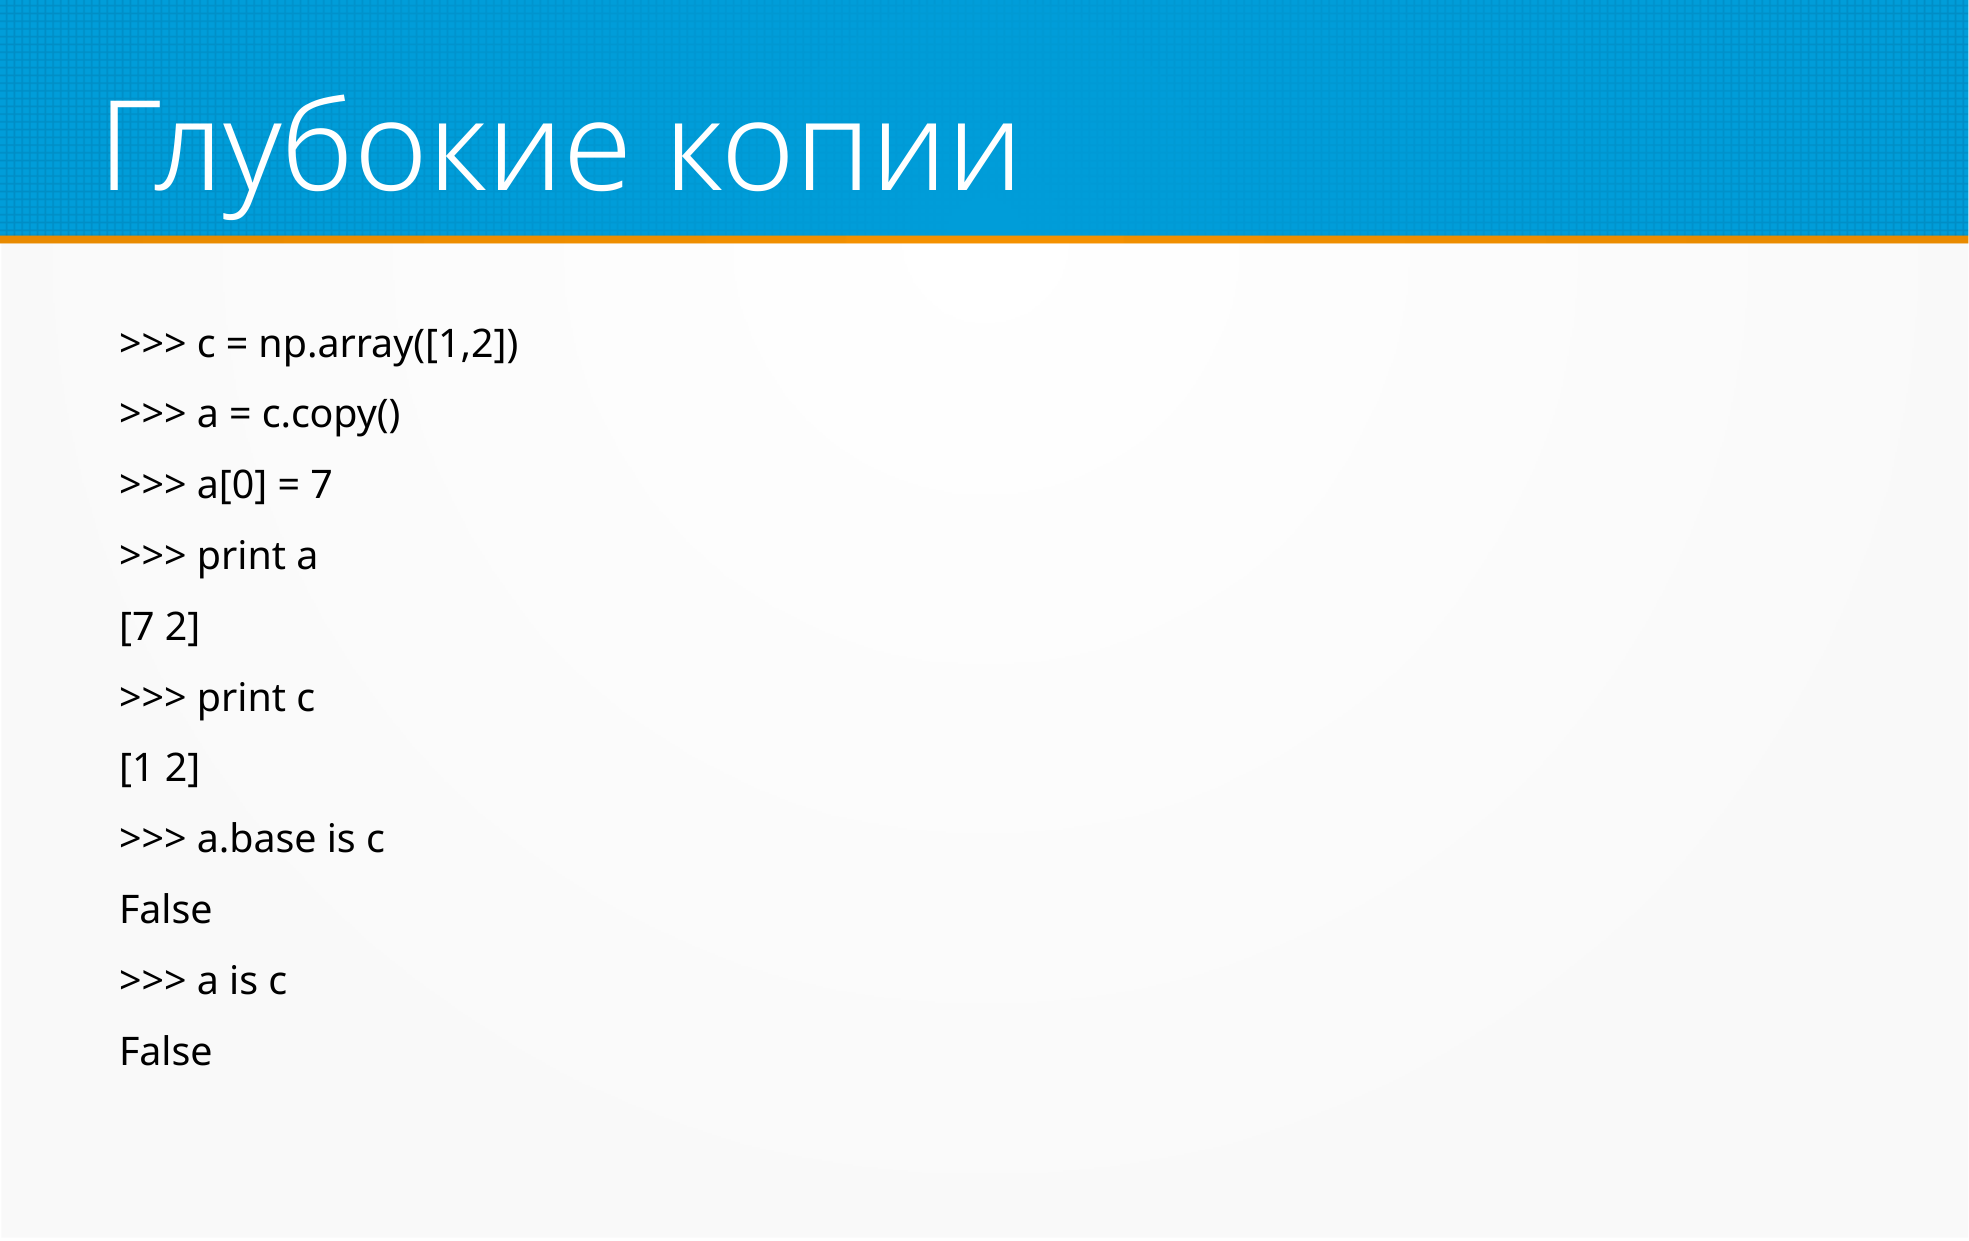

# Глубокие копии
>>> c = np.array([1,2])
>>> a = c.copy()
>>> a[0] = 7
>>> print a
[7 2]
>>> print c
[1 2]
>>> a.base is c
False
>>> a is c
False